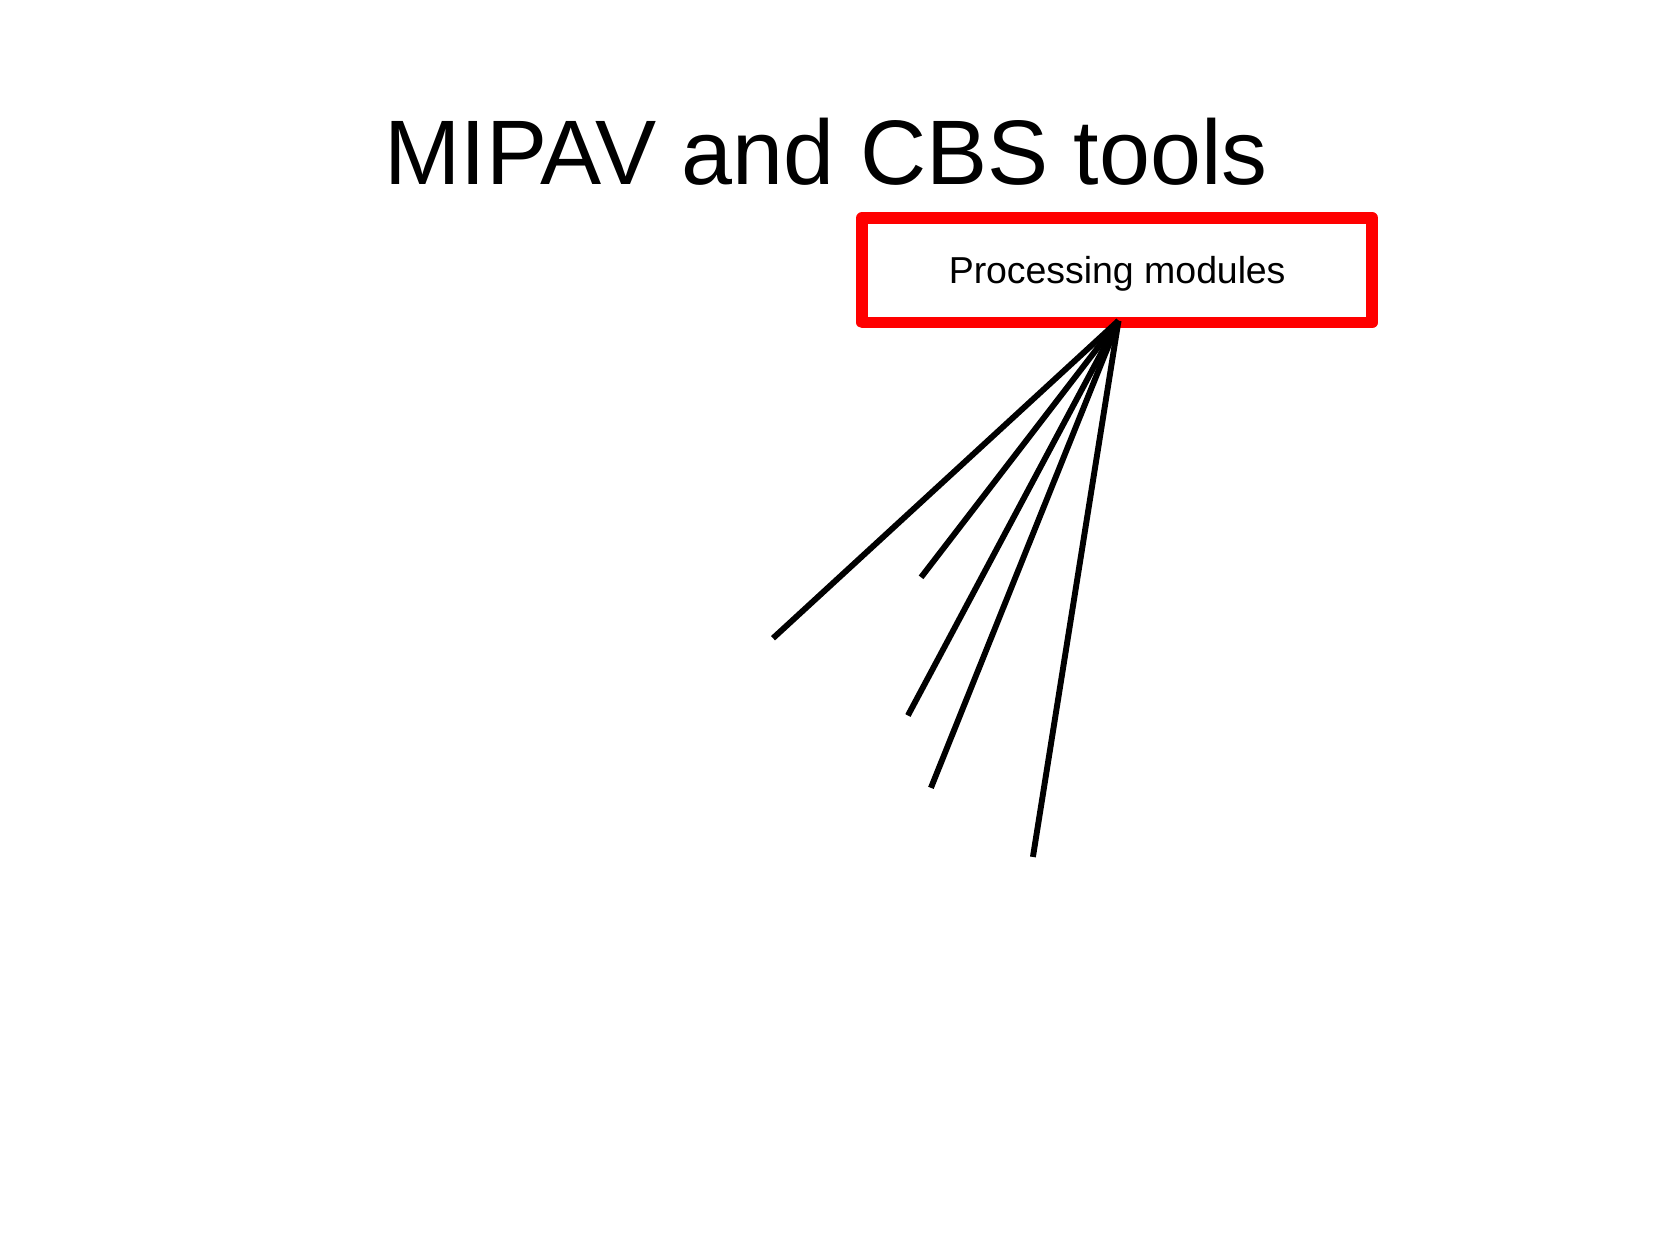

# MIPAV and CBS tools
Processing modules